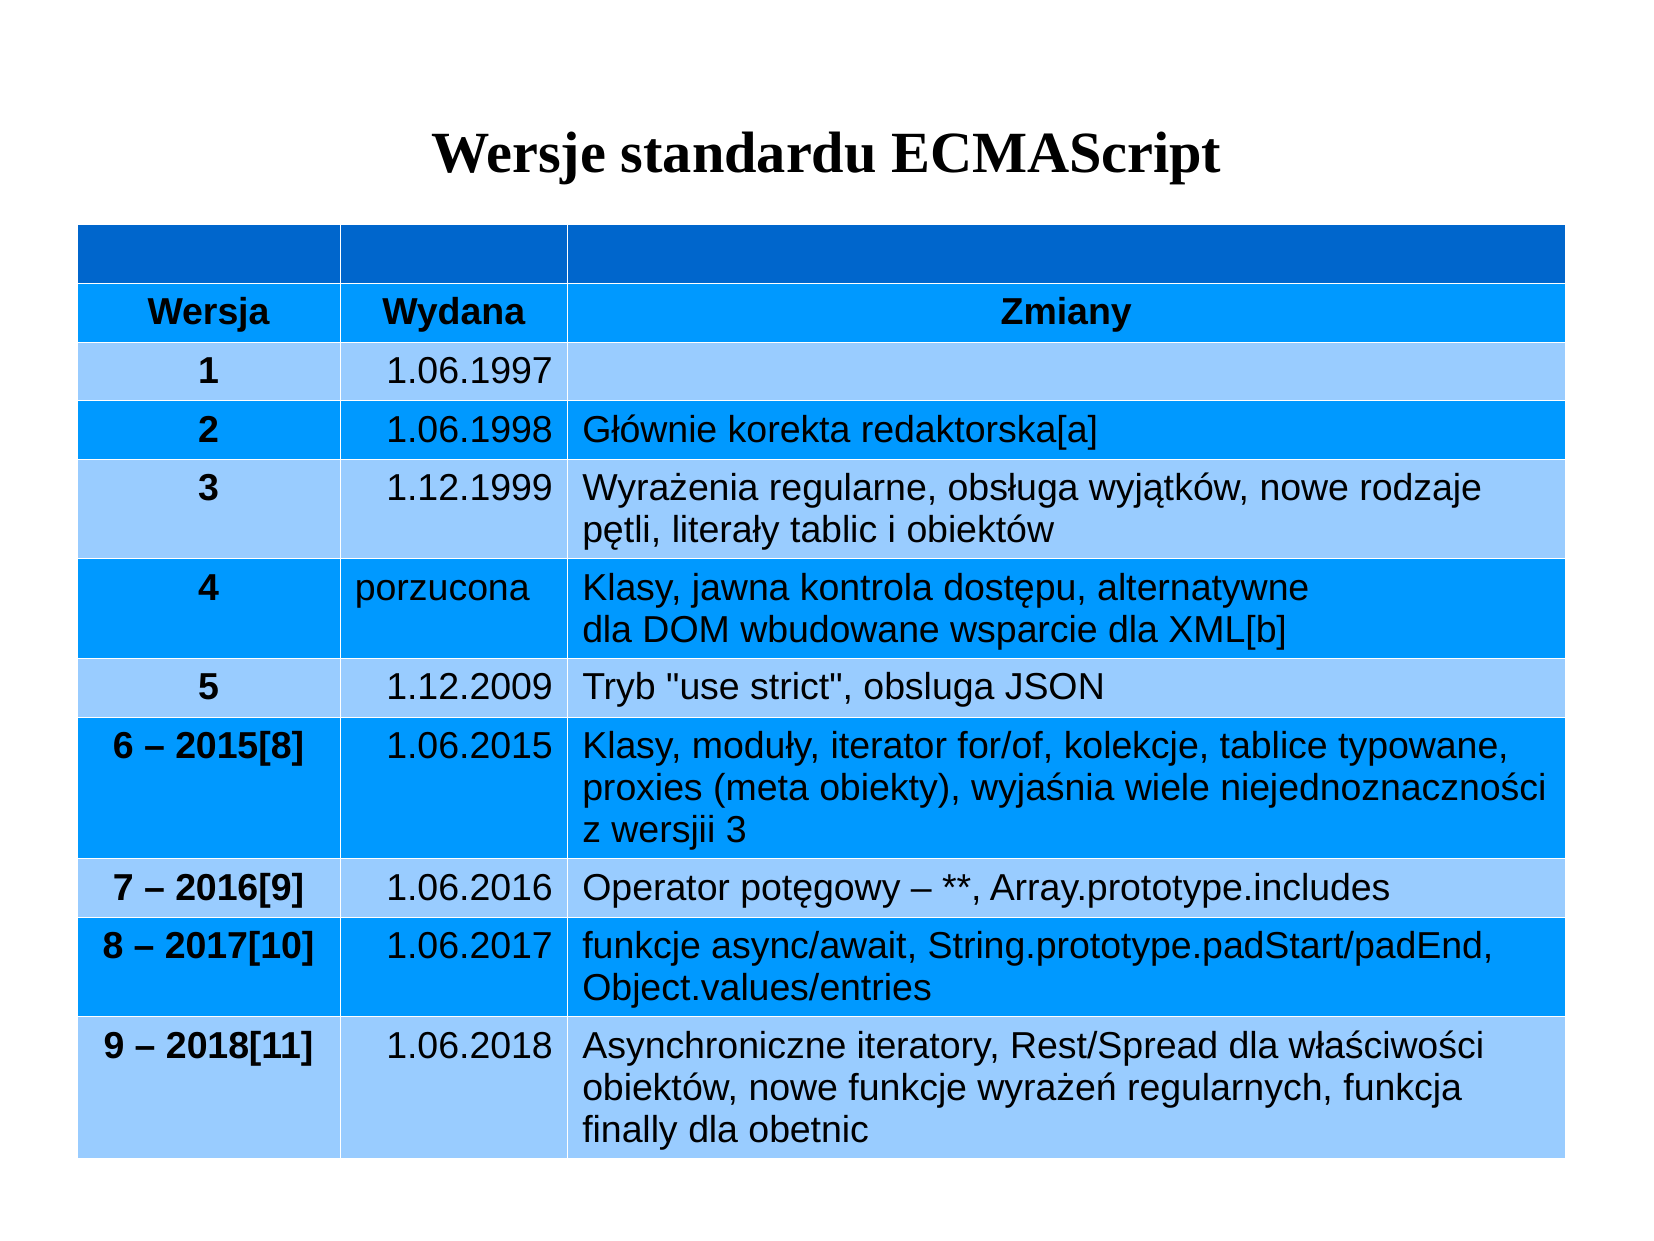

# Wersje standardu ECMAScript
| | | |
| --- | --- | --- |
| Wersja | Wydana | Zmiany |
| 1 | 1.06.1997 | |
| 2 | 1.06.1998 | Głównie korekta redaktorska[a] |
| 3 | 1.12.1999 | Wyrażenia regularne, obsługa wyjątków, nowe rodzaje pętli, literały tablic i obiektów |
| 4 | porzucona | Klasy, jawna kontrola dostępu, alternatywne dla DOM wbudowane wsparcie dla XML[b] |
| 5 | 1.12.2009 | Tryb "use strict", obsluga JSON |
| 6 – 2015[8] | 1.06.2015 | Klasy, moduły, iterator for/of, kolekcje, tablice typowane, proxies (meta obiekty), wyjaśnia wiele niejednoznaczności z wersjii 3 |
| 7 – 2016[9] | 1.06.2016 | Operator potęgowy – \*\*, Array.prototype.includes |
| 8 – 2017[10] | 1.06.2017 | funkcje async/await, String.prototype.padStart/padEnd, Object.values/entries |
| 9 – 2018[11] | 1.06.2018 | Asynchroniczne iteratory, Rest/Spread dla właściwości obiektów, nowe funkcje wyrażeń regularnych, funkcja finally dla obetnic |